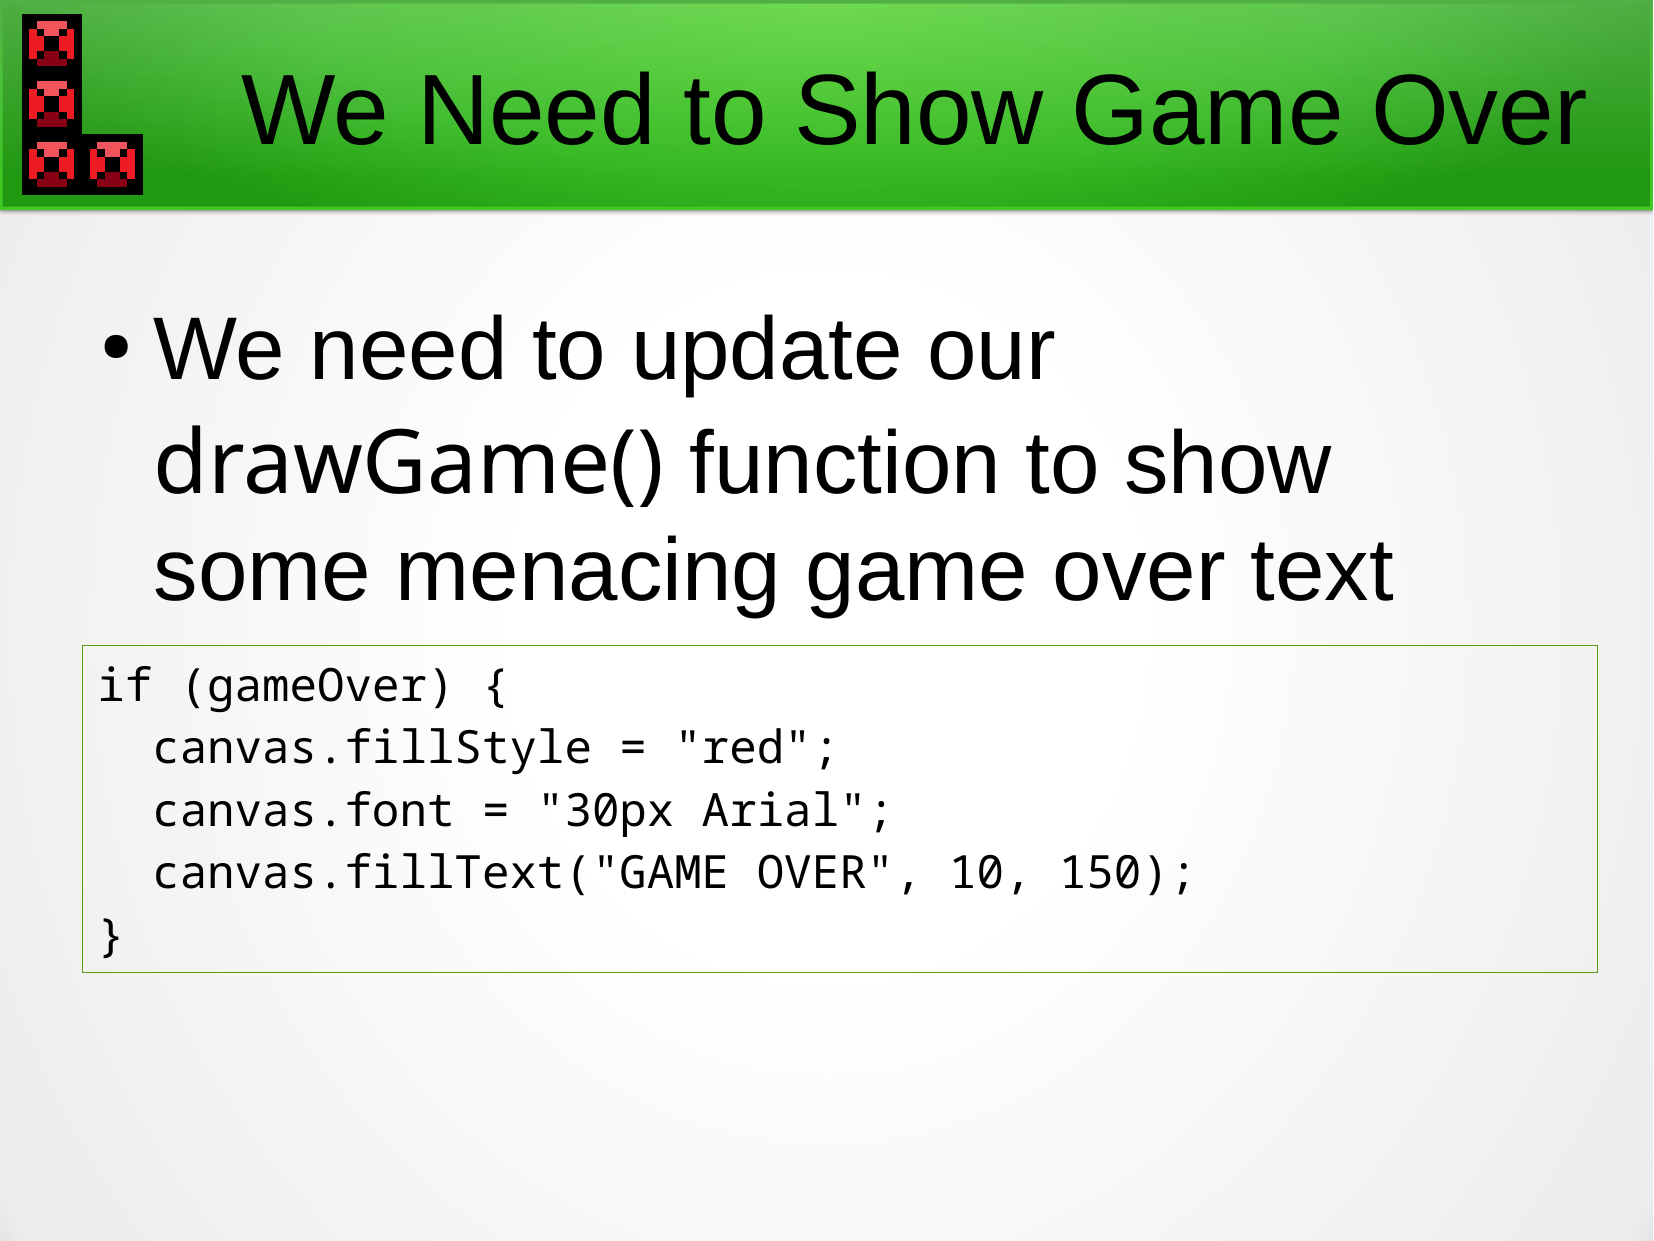

# We Need to Show Game Over
We need to update our drawGame() function to show some menacing game over text
if (gameOver) {
 canvas.fillStyle = "red";
 canvas.font = "30px Arial";
 canvas.fillText("GAME OVER", 10, 150);
}